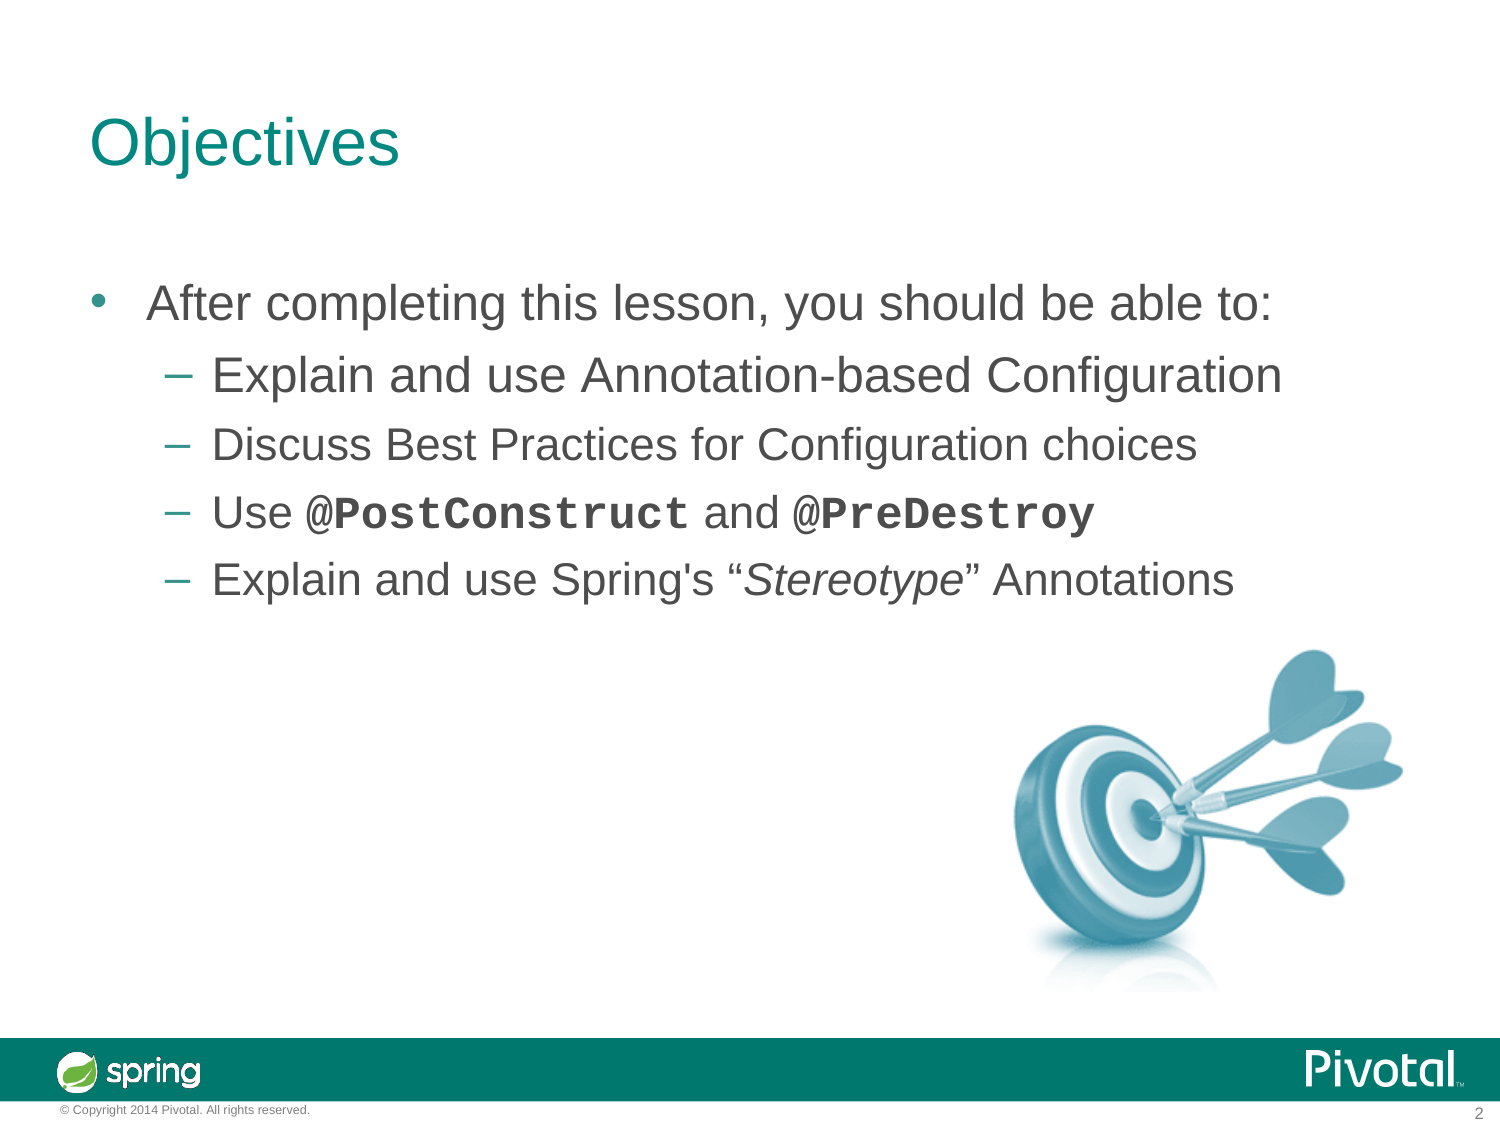

# Objectives
After completing this lesson, you should be able to:
Explain and use Annotation-based Configuration
Discuss Best Practices for Configuration choices
Use @PostConstruct and @PreDestroy
Explain and use Spring's “Stereotype” Annotations